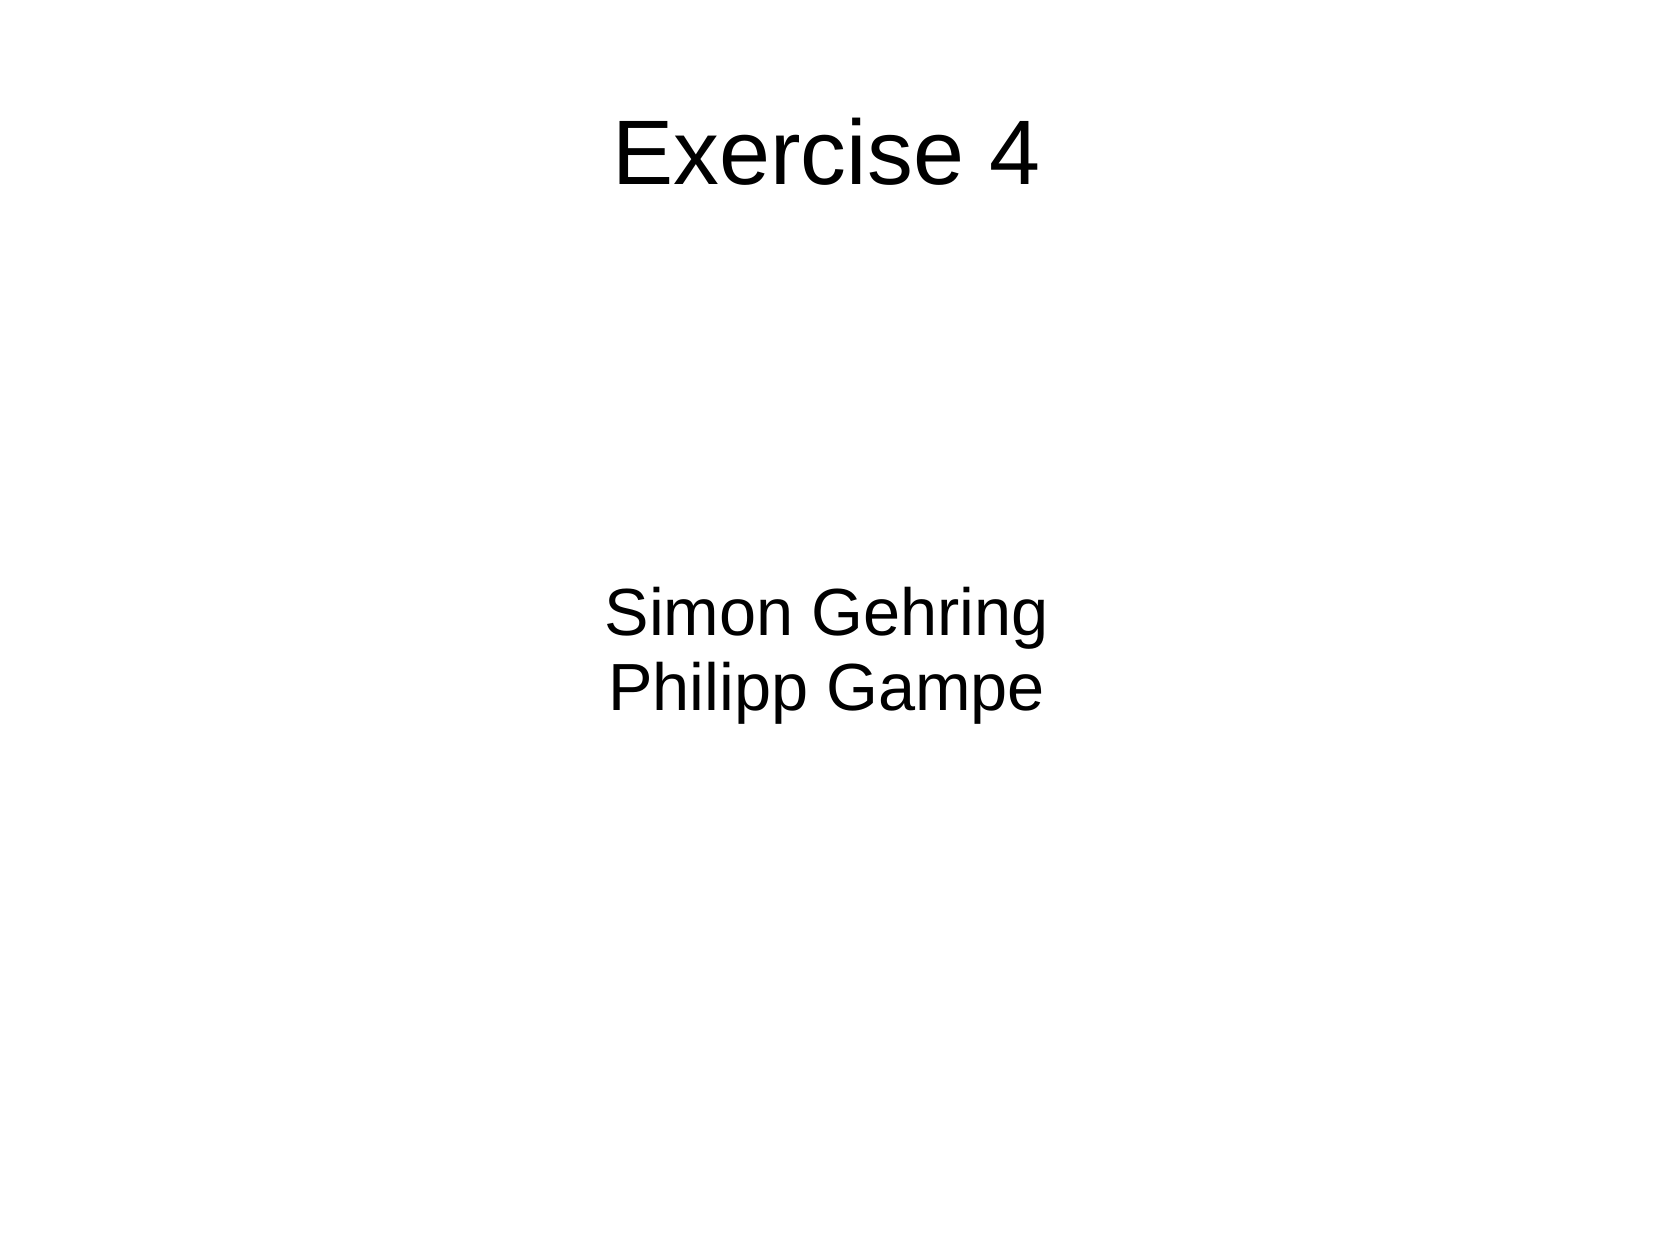

# Exercise 4
Simon Gehring
Philipp Gampe